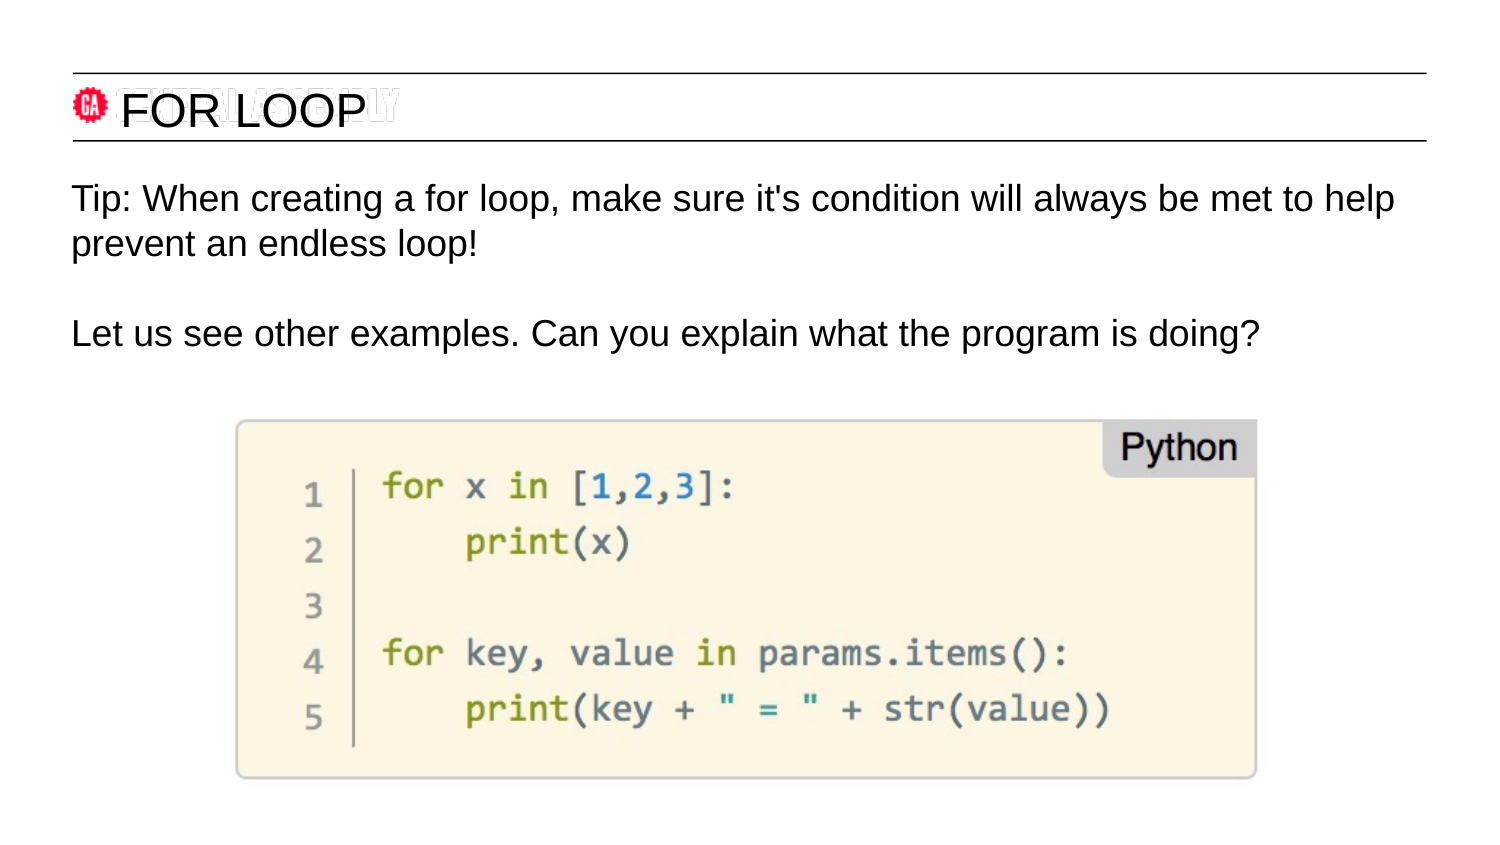

FOR LOOP
Tip: When creating a for loop, make sure it's condition will always be met to help prevent an endless loop!
Let us see other examples. Can you explain what the program is doing?